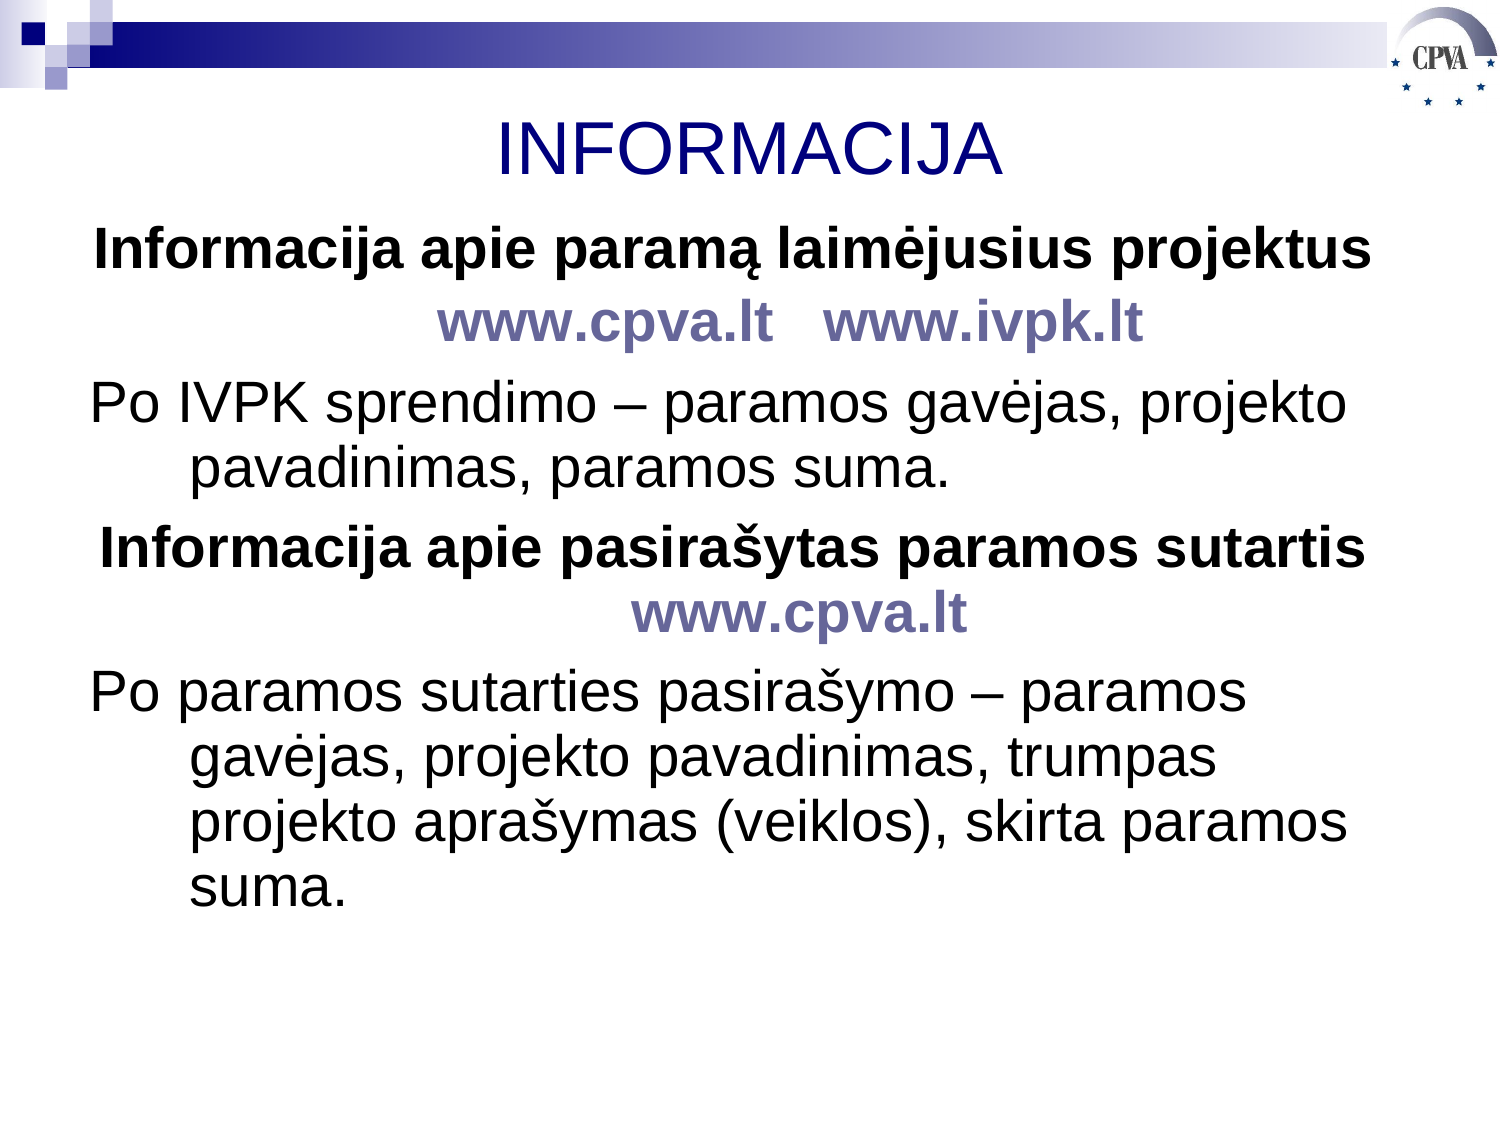

# INFORMACIJA
Informacija apie paramą laimėjusius projektus www.cpva.lt www.ivpk.lt
Po IVPK sprendimo – paramos gavėjas, projekto pavadinimas, paramos suma.
Informacija apie pasirašytas paramos sutartis www.cpva.lt
Po paramos sutarties pasirašymo – paramos gavėjas, projekto pavadinimas, trumpas projekto aprašymas (veiklos), skirta paramos suma.